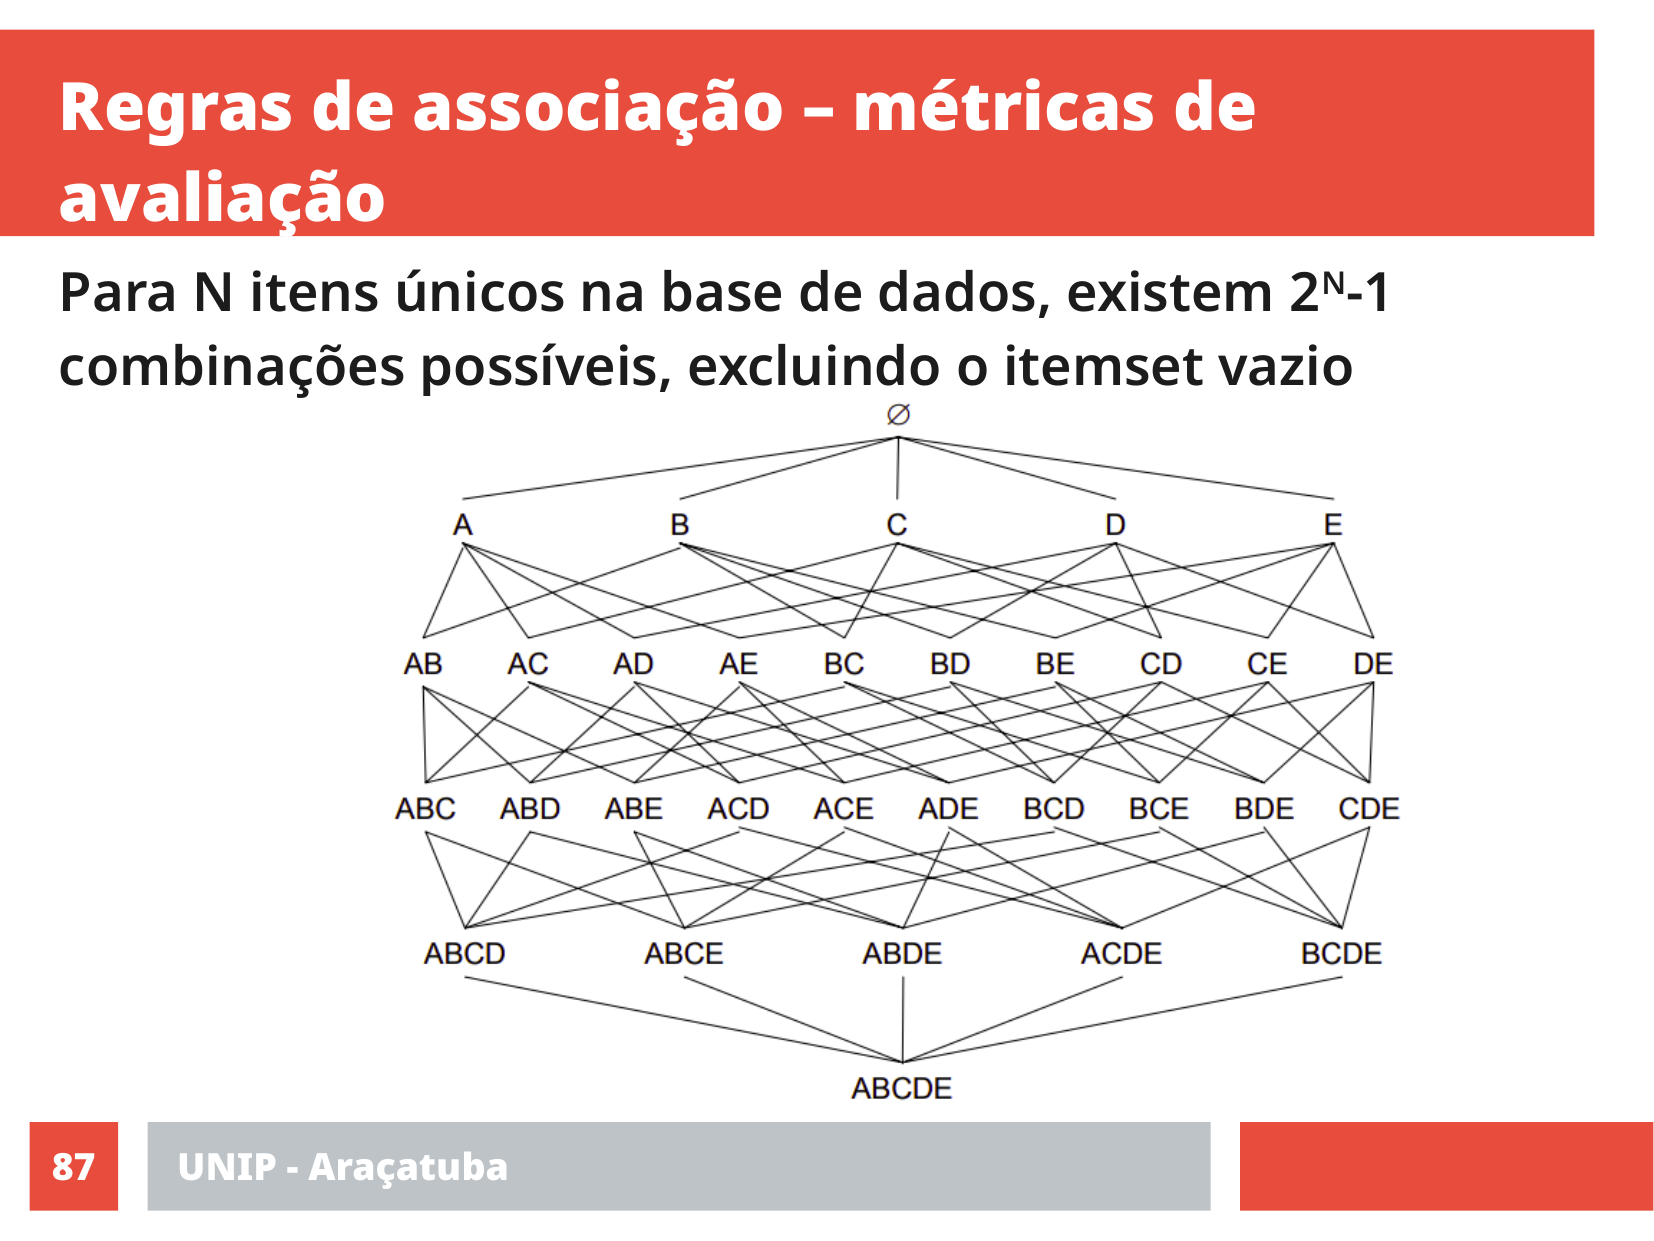

# Regras de associação – métricas de avaliação
Para N itens únicos na base de dados, existem 2N-1 combinações possíveis, excluindo o itemset vazio
87
UNIP - Araçatuba